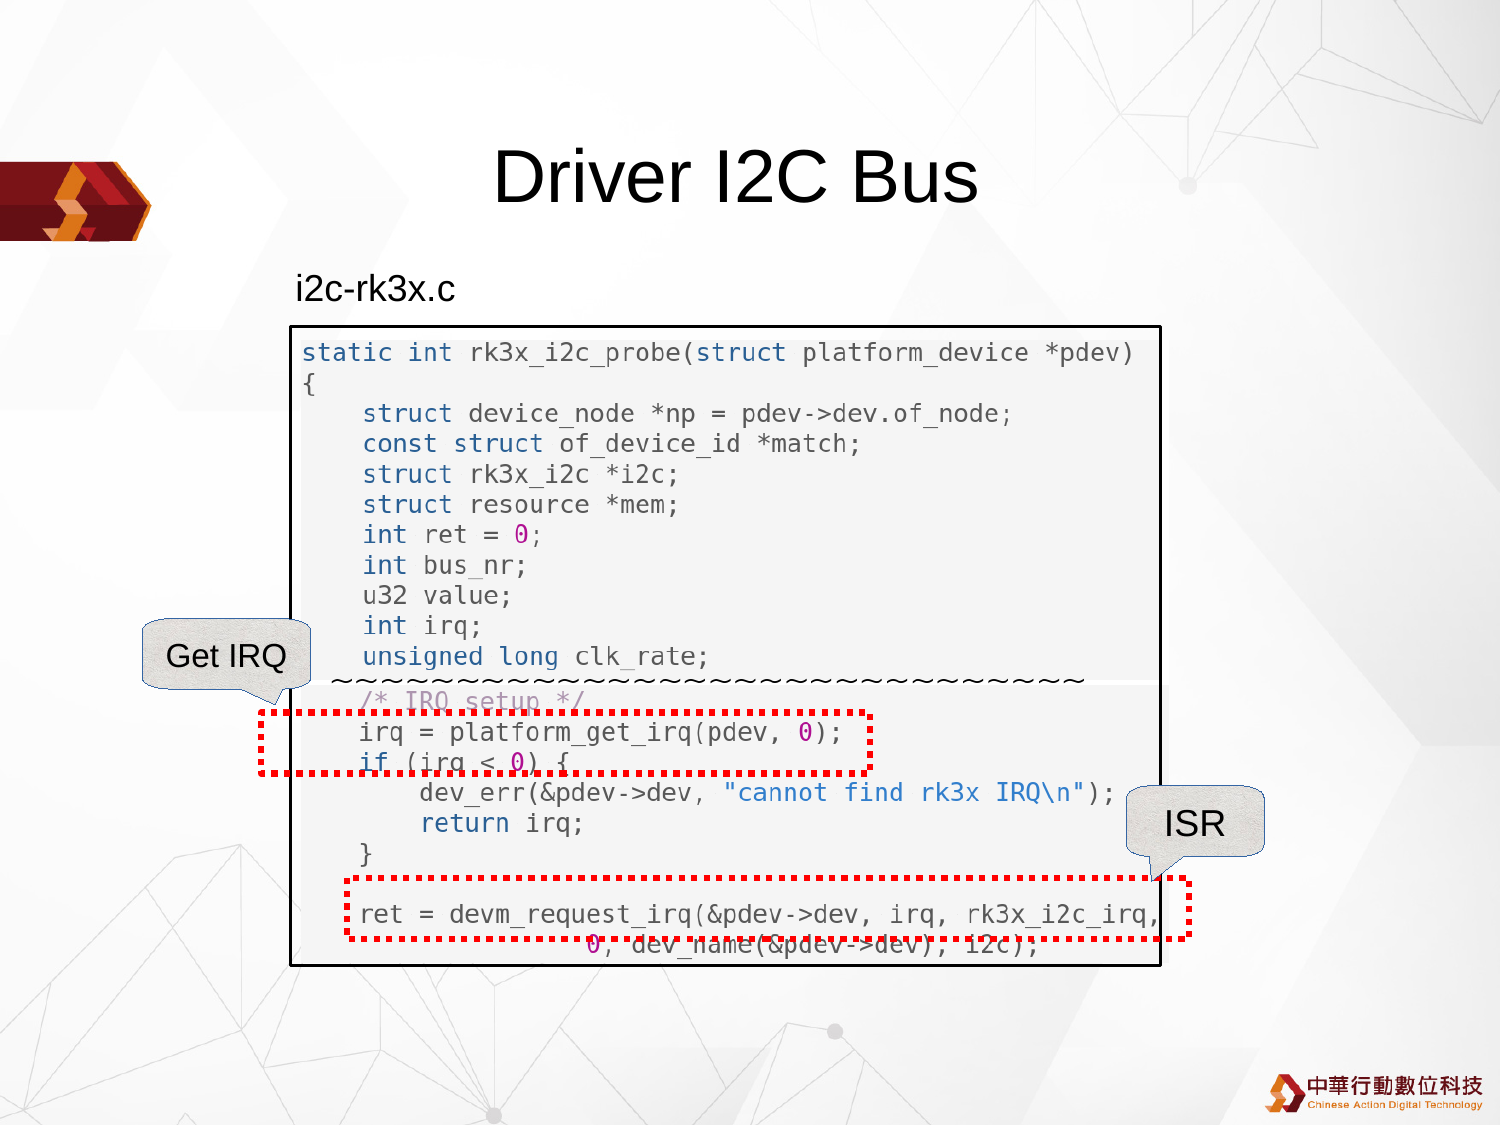

# Driver I2C Bus
i2c-rk3x.c
Get IRQ
ISR